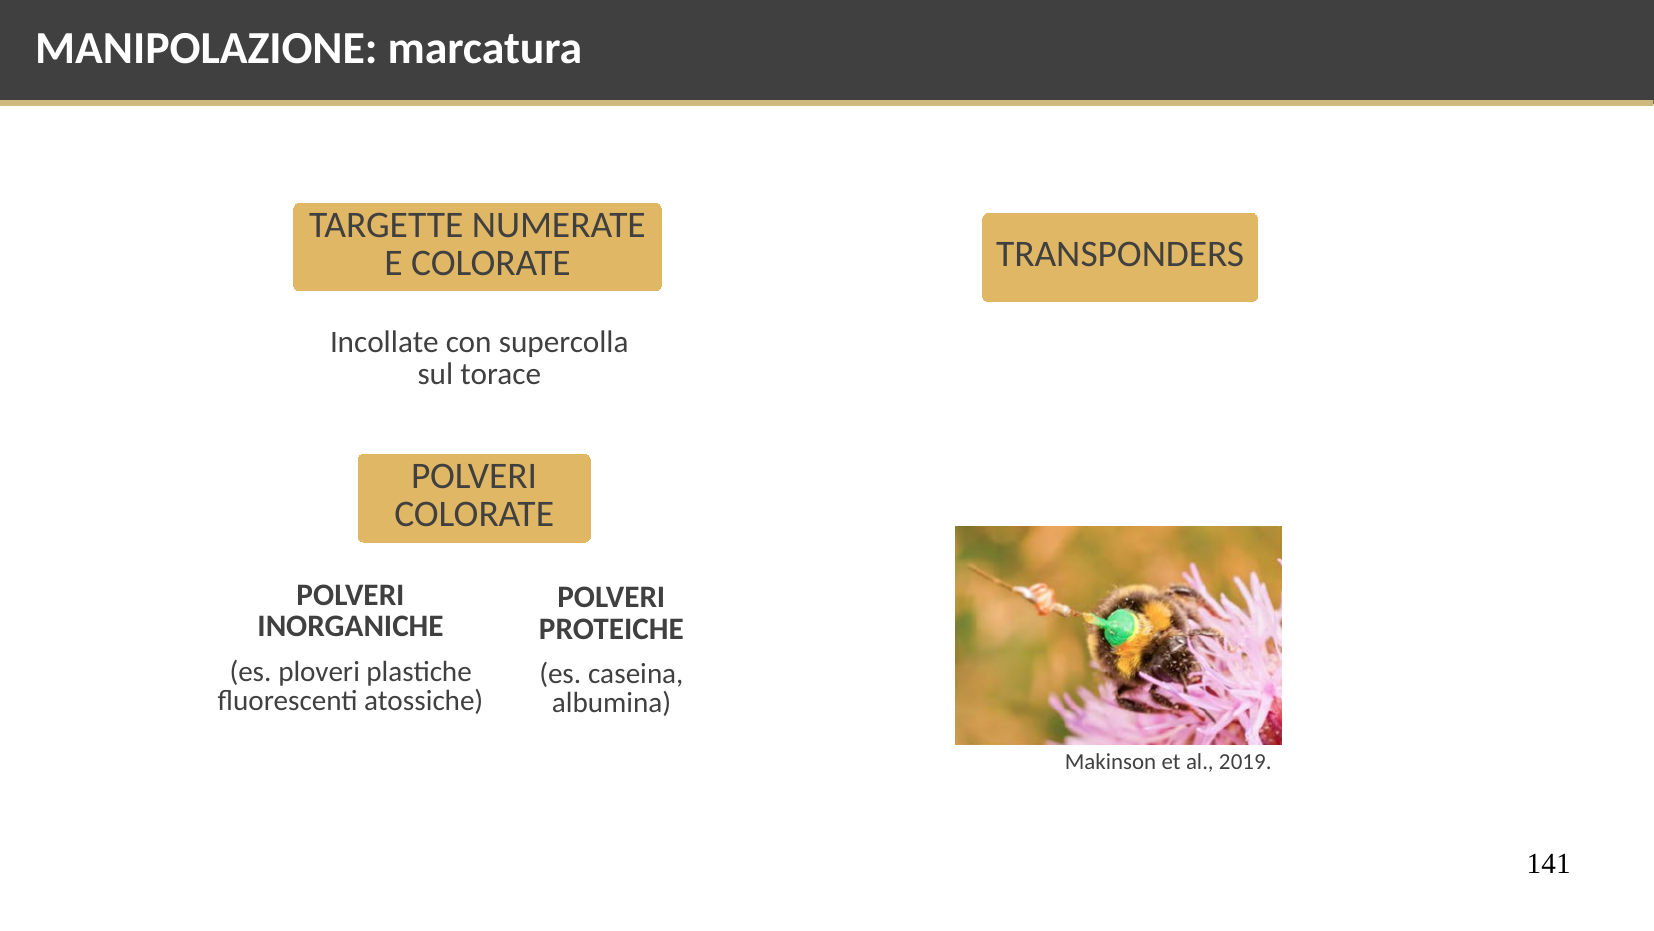

MANIPOLAZIONE: marcatura
TARGETTE NUMERATE
E COLORATE
TRANSPONDERS
Incollate con supercolla sul torace
POLVERI
COLORATE
POLVERI
INORGANICHE
(es. ploveri plastiche fluorescenti atossiche)
POLVERI
PROTEICHE
(es. caseina, albumina)
Makinson et al., 2019.
141